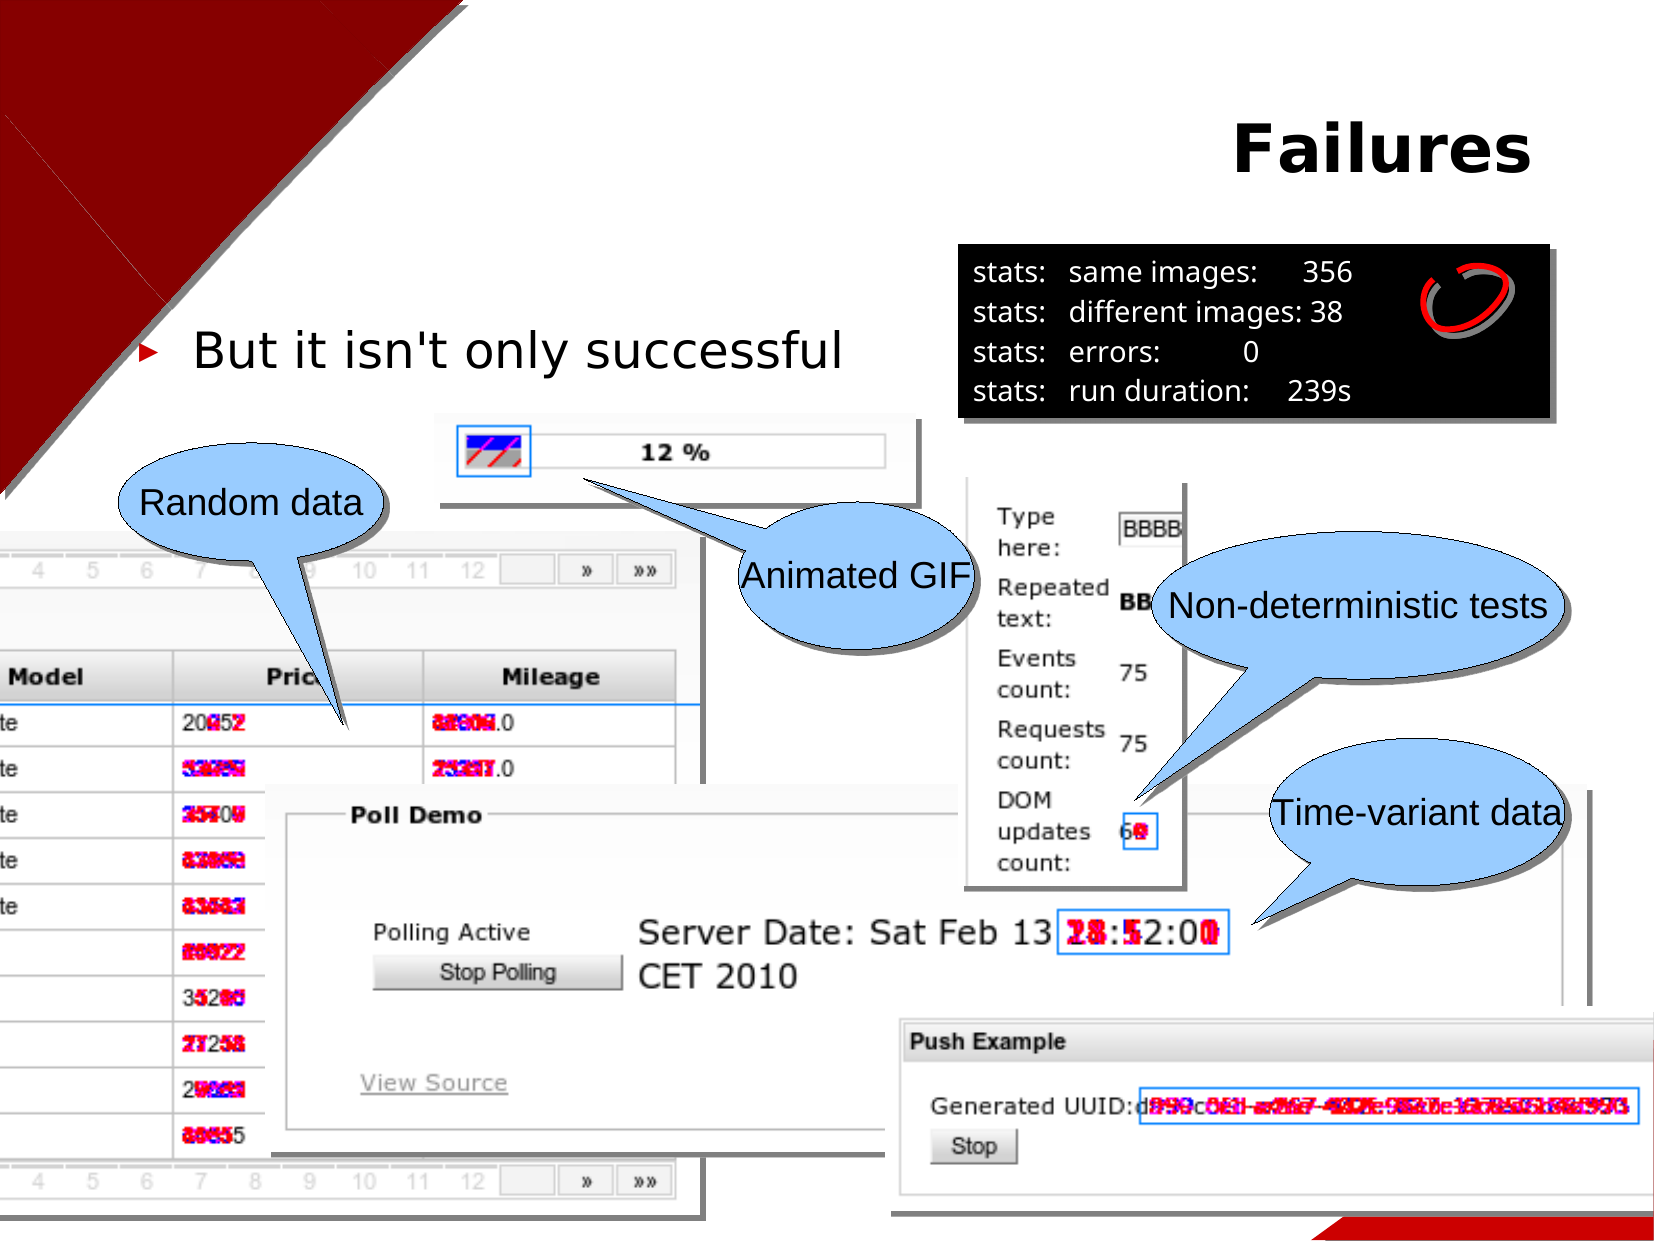

# Failures
| stats: same images: 356 stats: different images: 38 stats: errors: 0 stats: run duration: 239s |
| --- |
But it isn't only successful
Random data
Animated GIF
Non-deterministic tests
Time-variant data